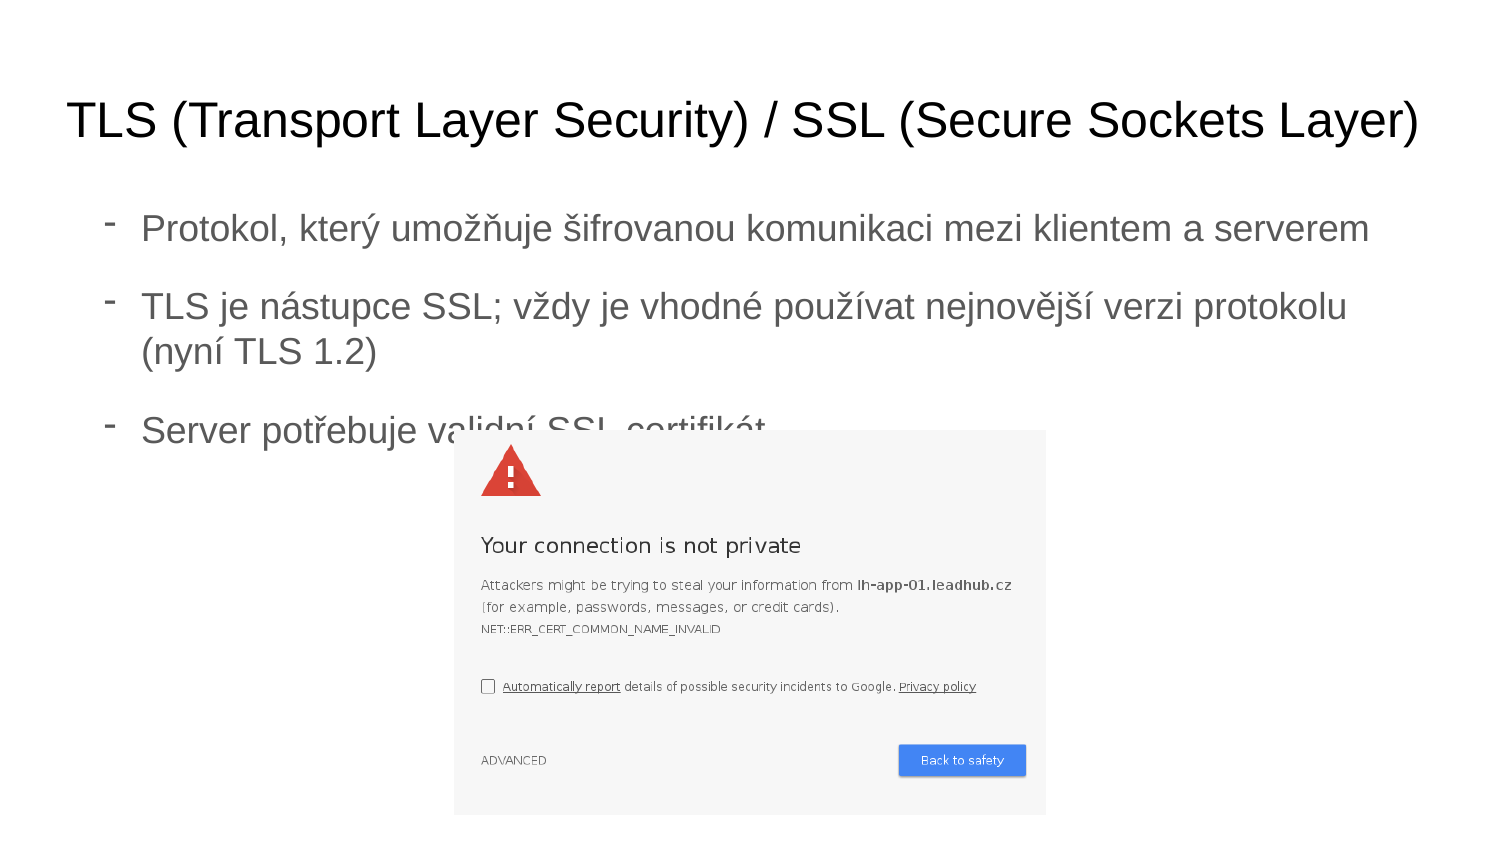

# TLS (Transport Layer Security) / SSL (Secure Sockets Layer)
Protokol, který umožňuje šifrovanou komunikaci mezi klientem a serverem
TLS je nástupce SSL; vždy je vhodné používat nejnovější verzi protokolu (nyní TLS 1.2)
Server potřebuje validní SSL certifikát